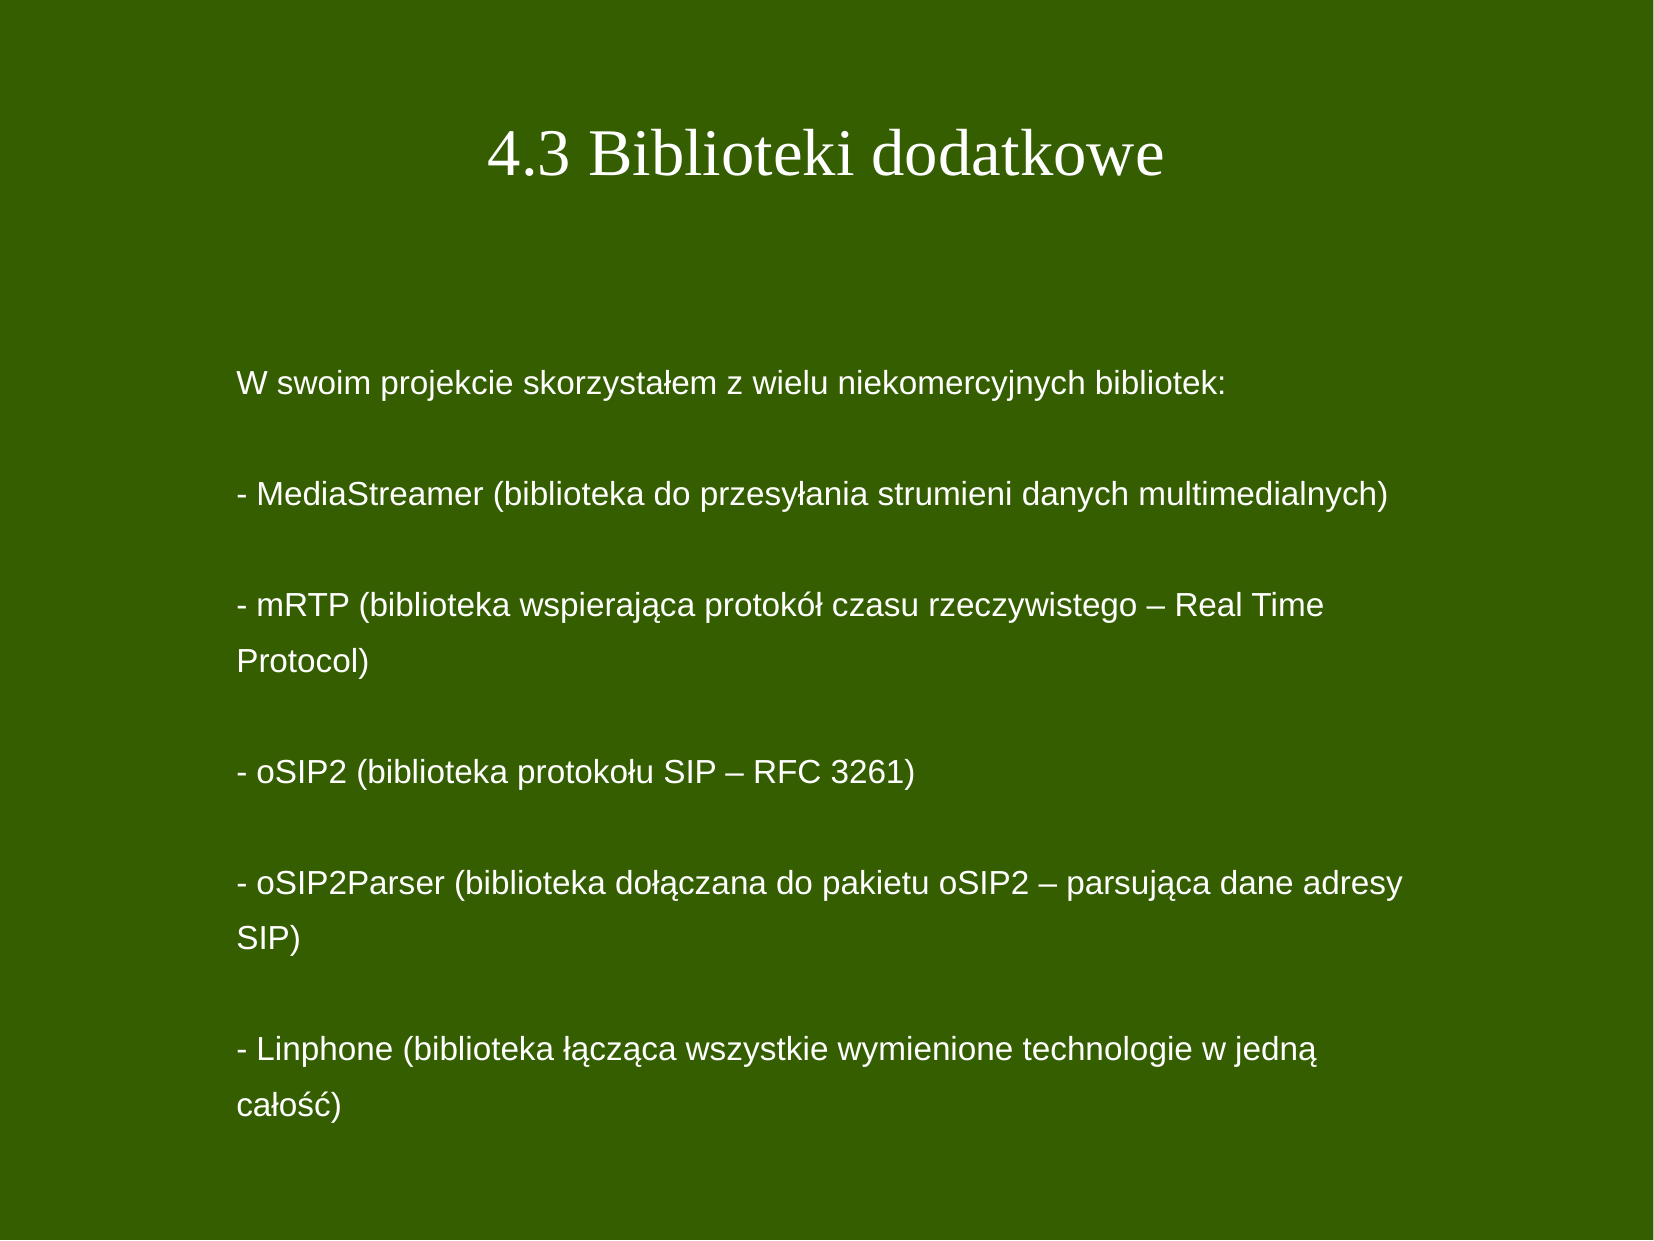

# 4.3 Biblioteki dodatkowe
W swoim projekcie skorzystałem z wielu niekomercyjnych bibliotek:
- MediaStreamer (biblioteka do przesyłania strumieni danych multimedialnych)
- mRTP (biblioteka wspierająca protokół czasu rzeczywistego – Real Time Protocol)
- oSIP2 (biblioteka protokołu SIP – RFC 3261)
- oSIP2Parser (biblioteka dołączana do pakietu oSIP2 – parsująca dane adresy SIP)
- Linphone (biblioteka łącząca wszystkie wymienione technologie w jedną całość)